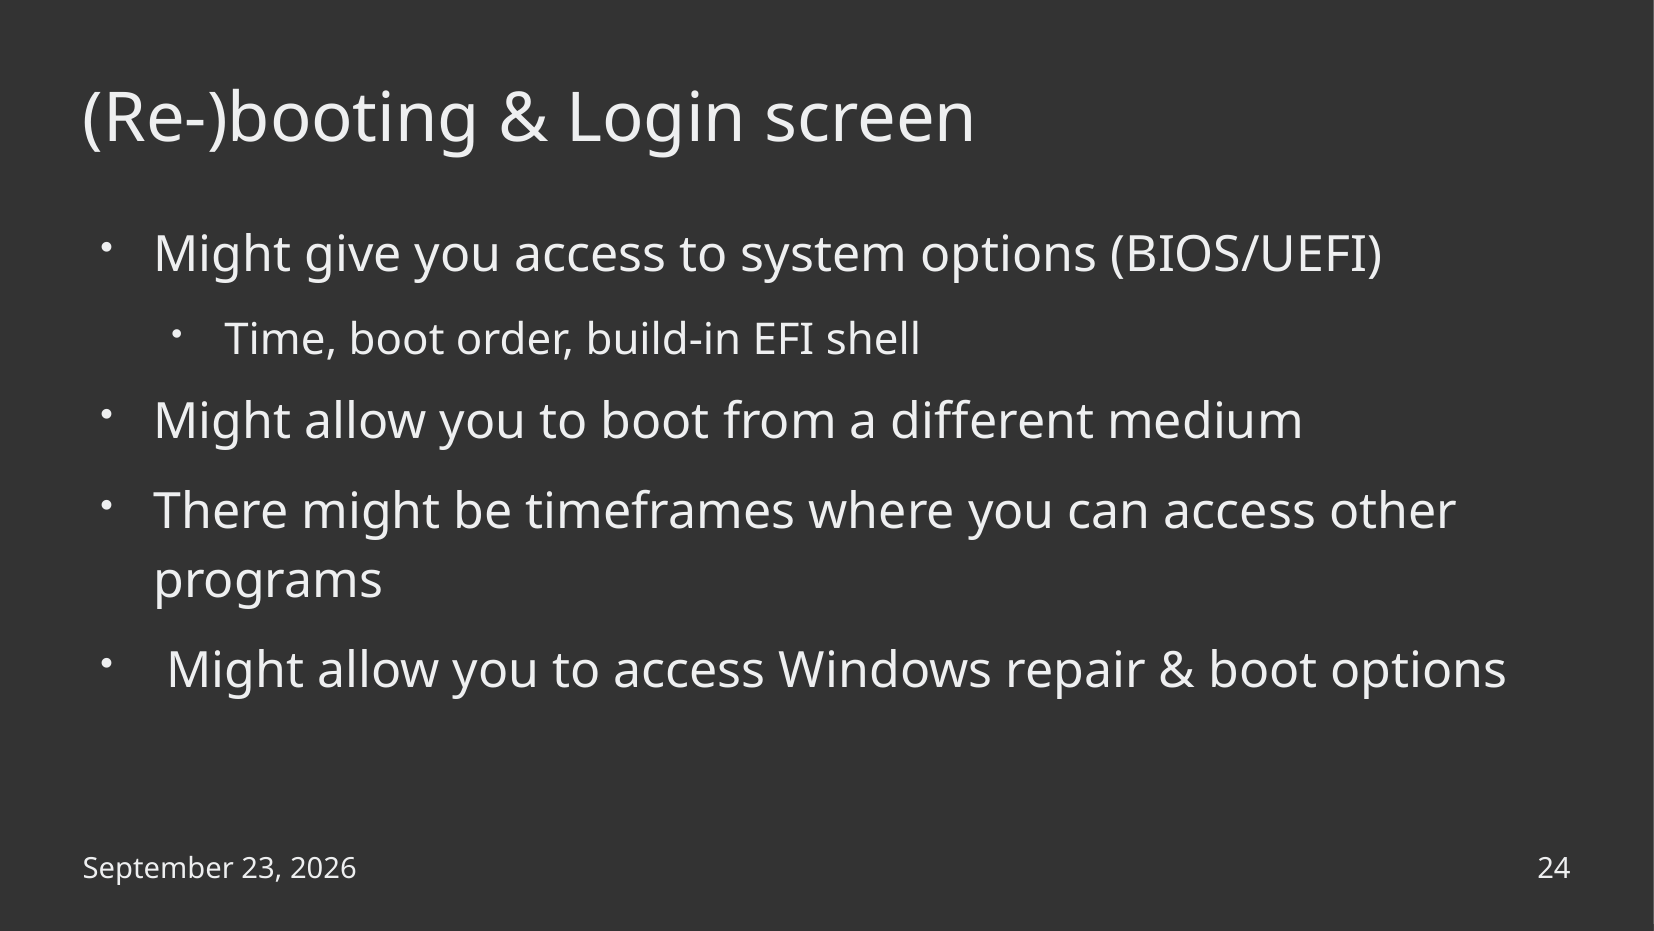

# (Re-)booting & Login screen
Might give you access to system options (BIOS/UEFI)
Time, boot order, build-in EFI shell
Might allow you to boot from a different medium
There might be timeframes where you can access other programs
 Might allow you to access Windows repair & boot options
24